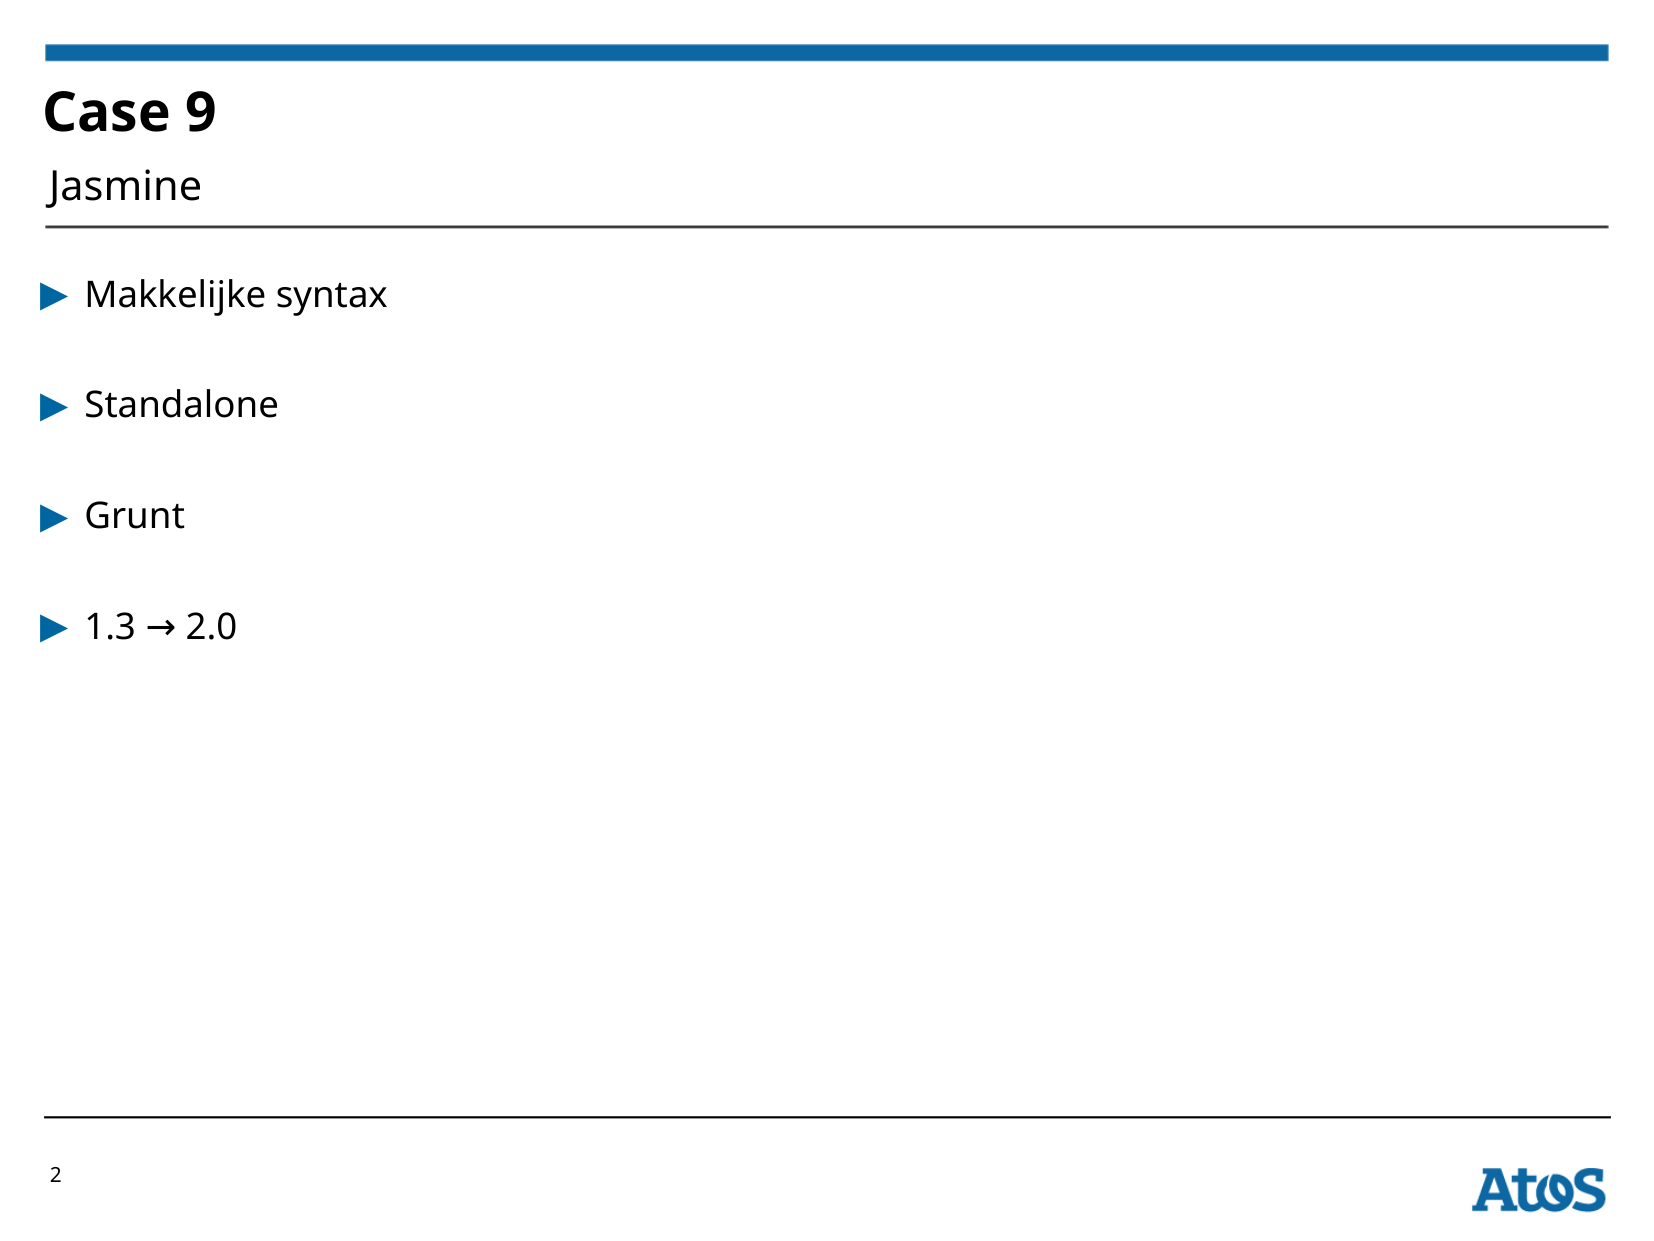

# Case 9
Jasmine
Makkelijke syntax
Standalone
Grunt
1.3 → 2.0